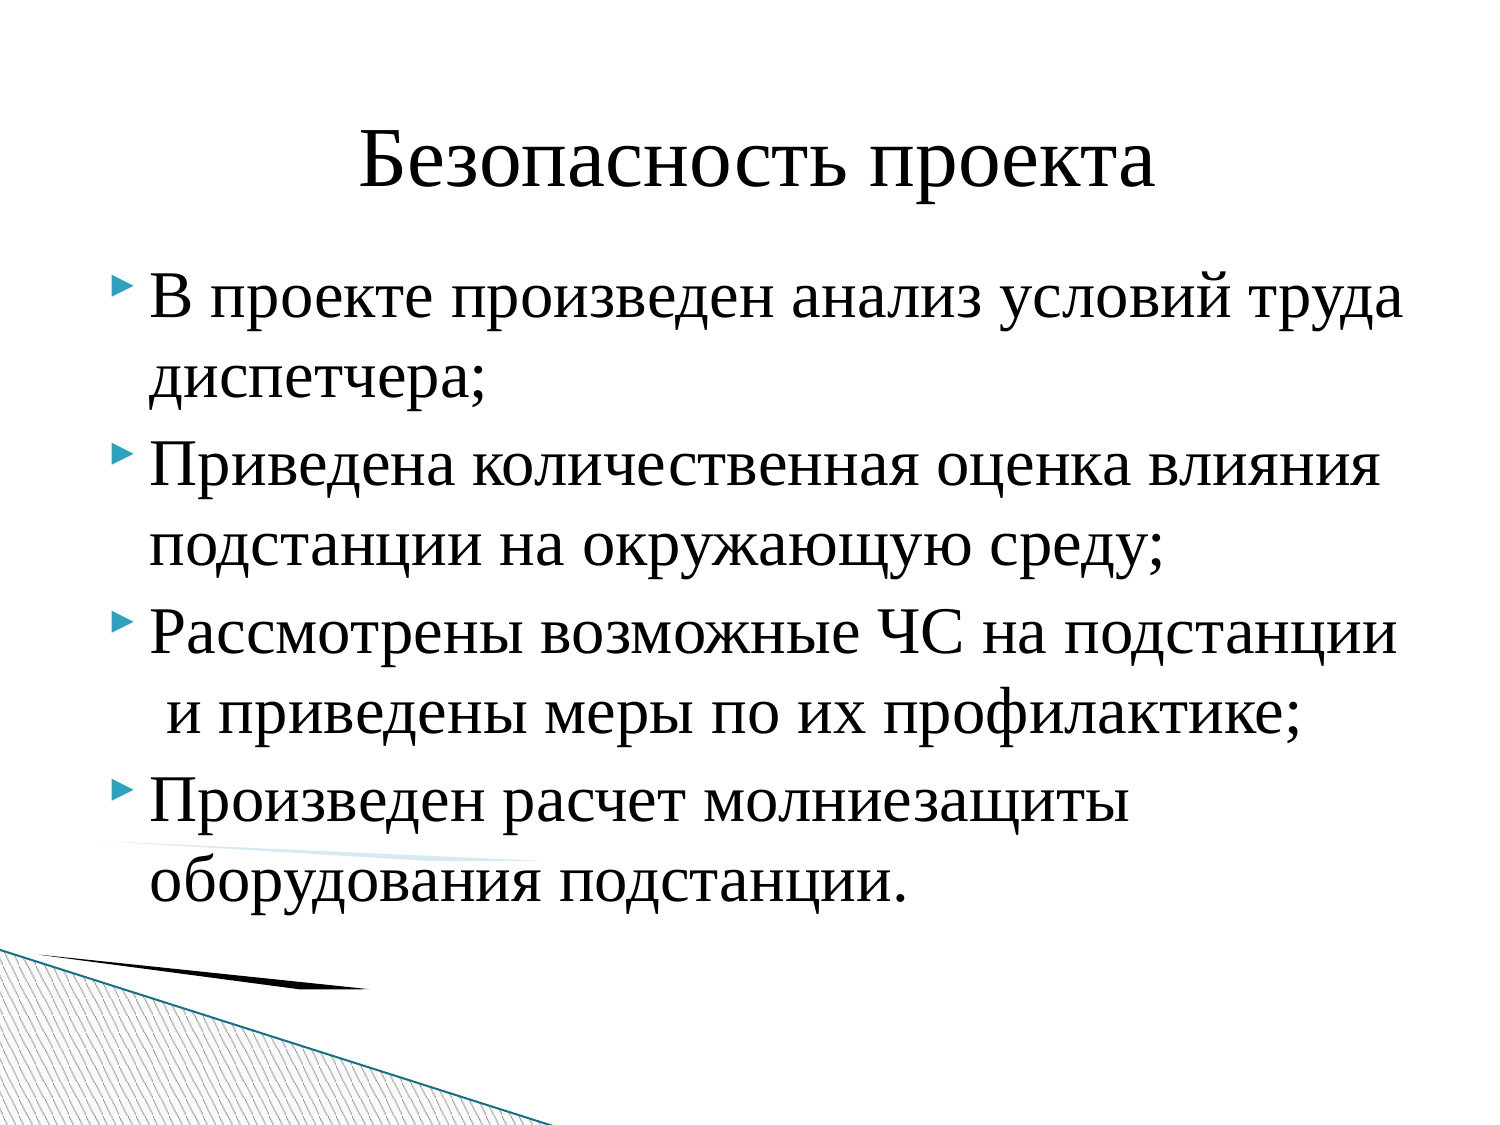

Безопасность проекта
# В проекте произведен анализ условий труда диспетчера;
Приведена количественная оценка влияния подстанции на окружающую среду;
Рассмотрены возможные ЧС на подстанции и приведены меры по их профилактике;
Произведен расчет молниезащиты оборудования подстанции.